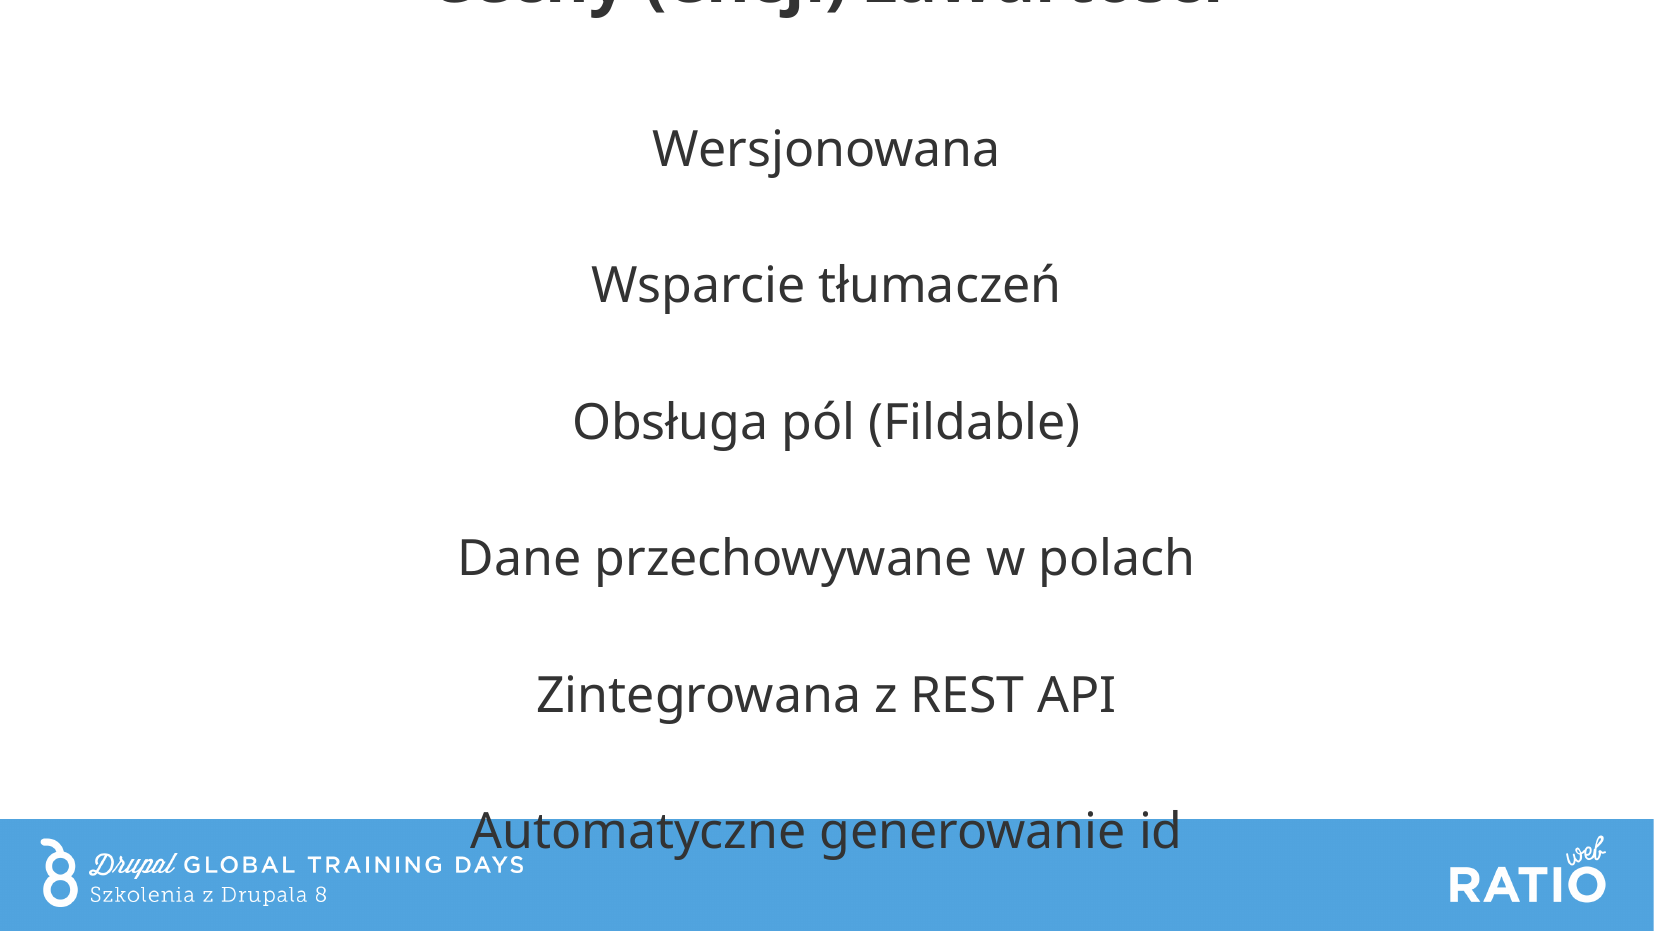

# Cechy (encji) zawartości
Wersjonowana
Wsparcie tłumaczeń
Obsługa pól (Fildable)
Dane przechowywane w polach
Zintegrowana z REST API
Automatyczne generowanie id